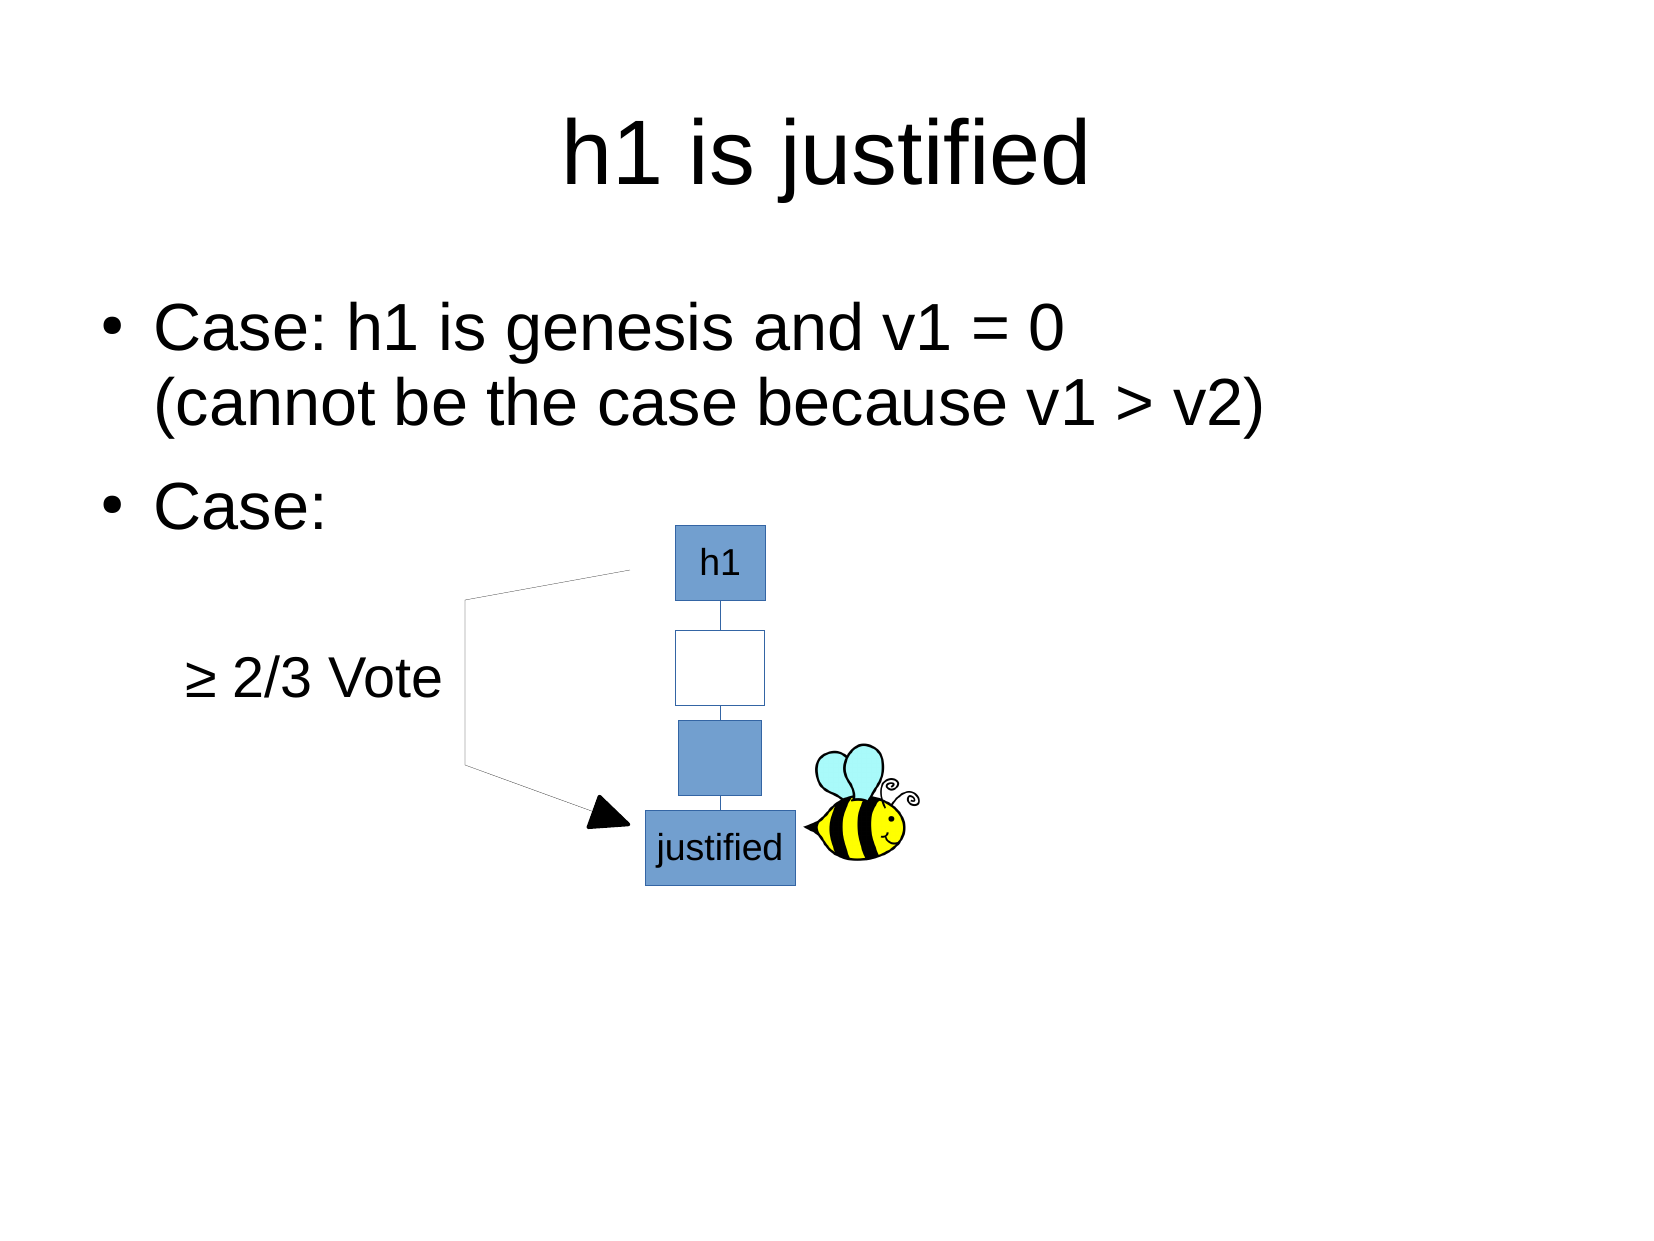

# h1 is justified
Case: h1 is genesis and v1 = 0
(cannot be the case because v1 > v2)
Case:
h1
 ≥ 2/3 Vote
justified